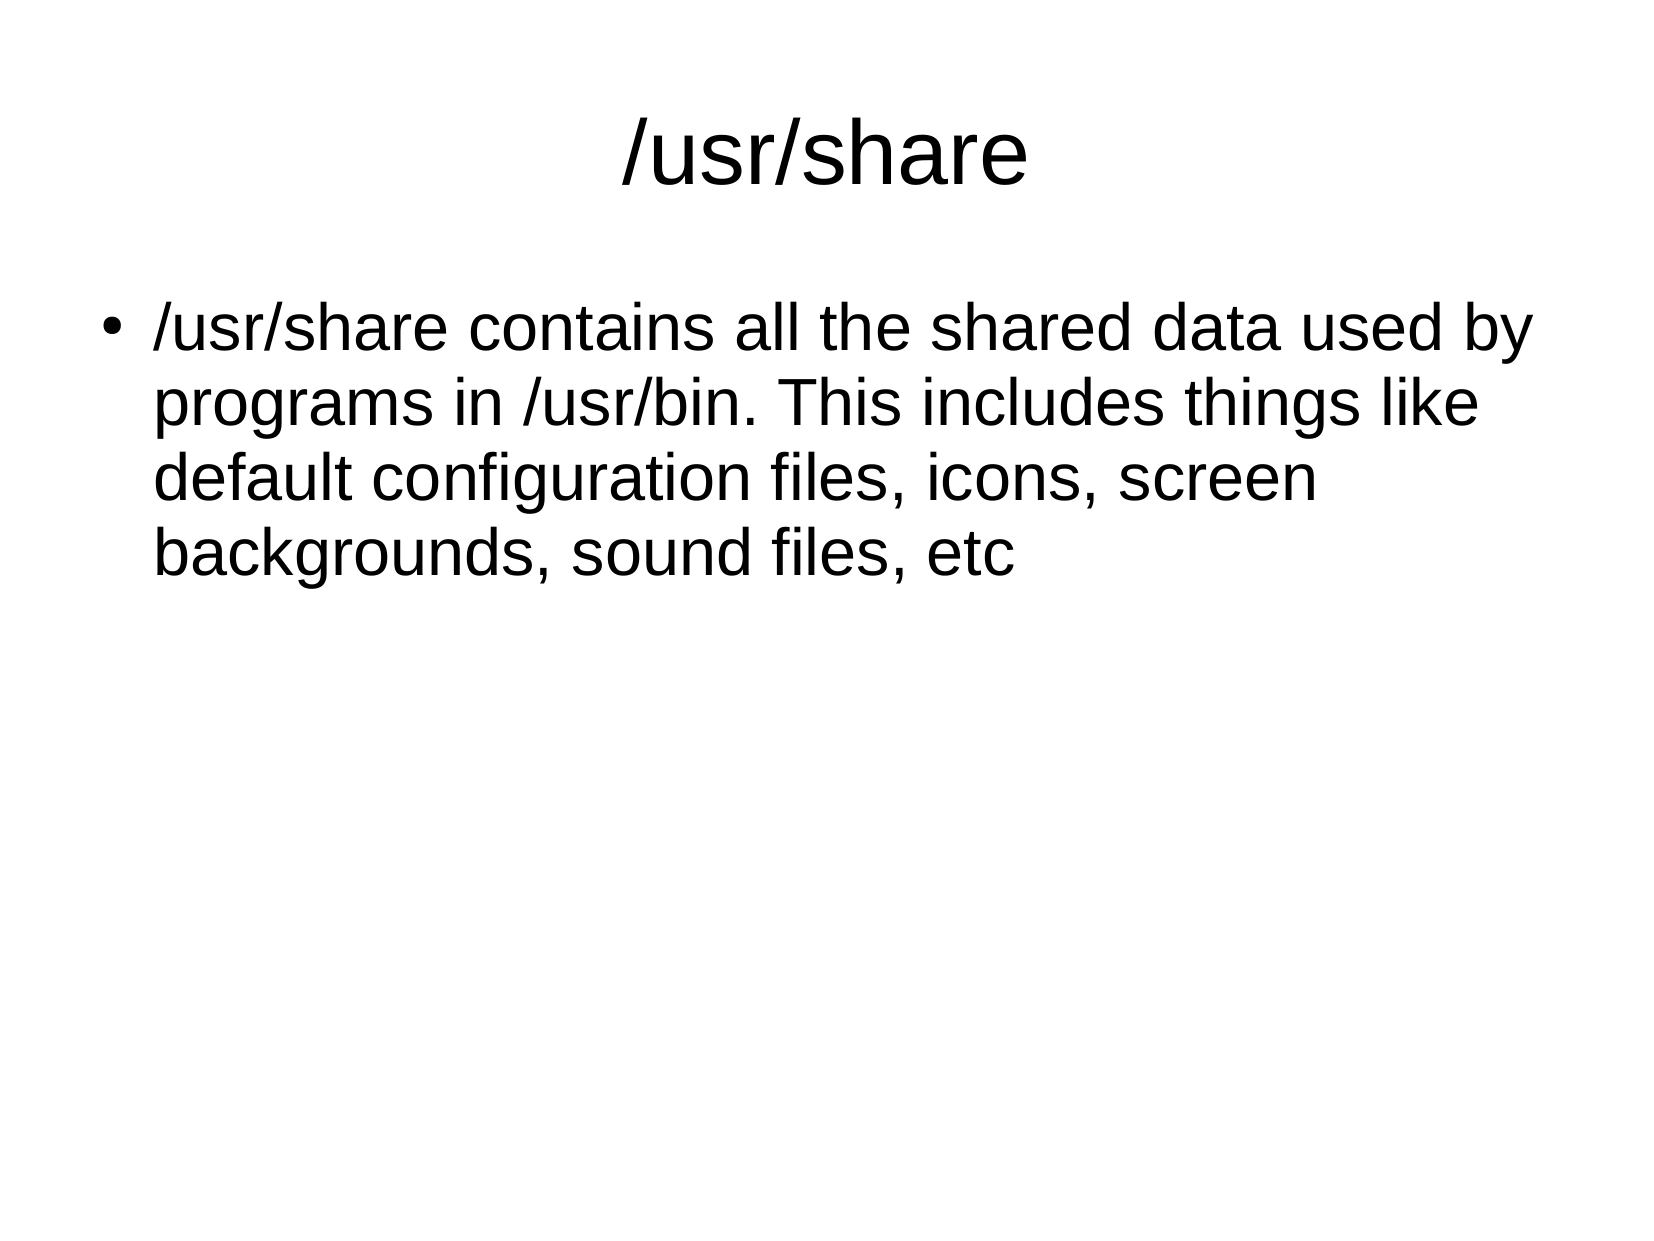

# /usr/share
/usr/share contains all the shared data used by programs in /usr/bin. This includes things like default configuration files, icons, screen backgrounds, sound files, etc